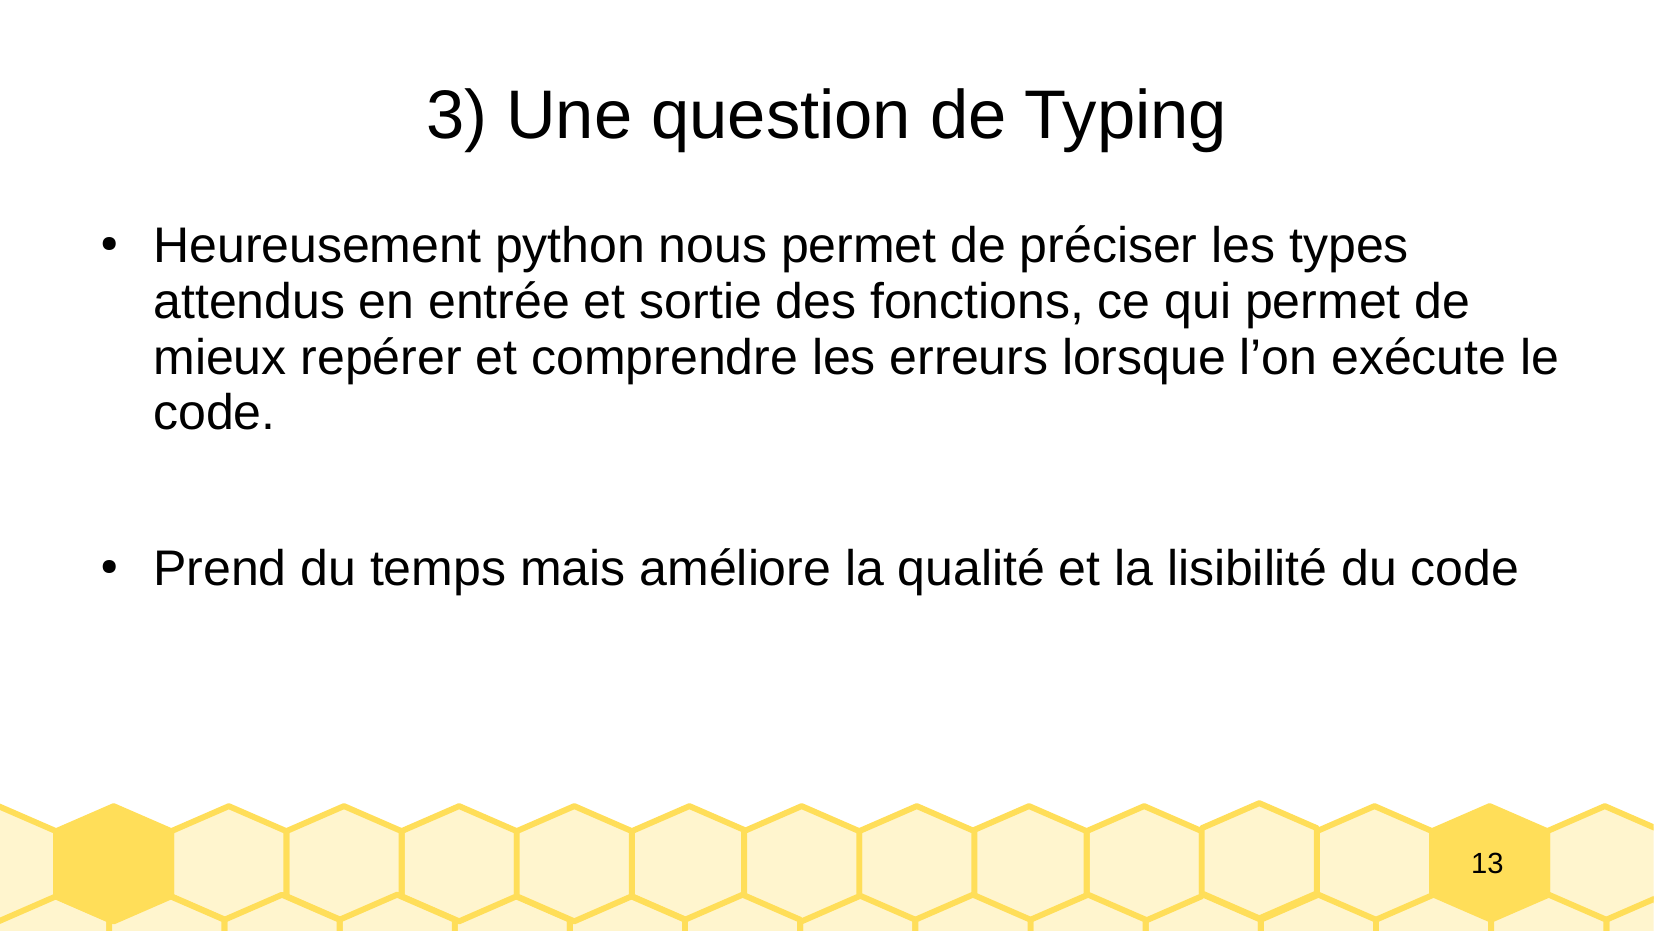

# 3) Une question de Typing
Heureusement python nous permet de préciser les types attendus en entrée et sortie des fonctions, ce qui permet de mieux repérer et comprendre les erreurs lorsque l’on exécute le code.
Prend du temps mais améliore la qualité et la lisibilité du code